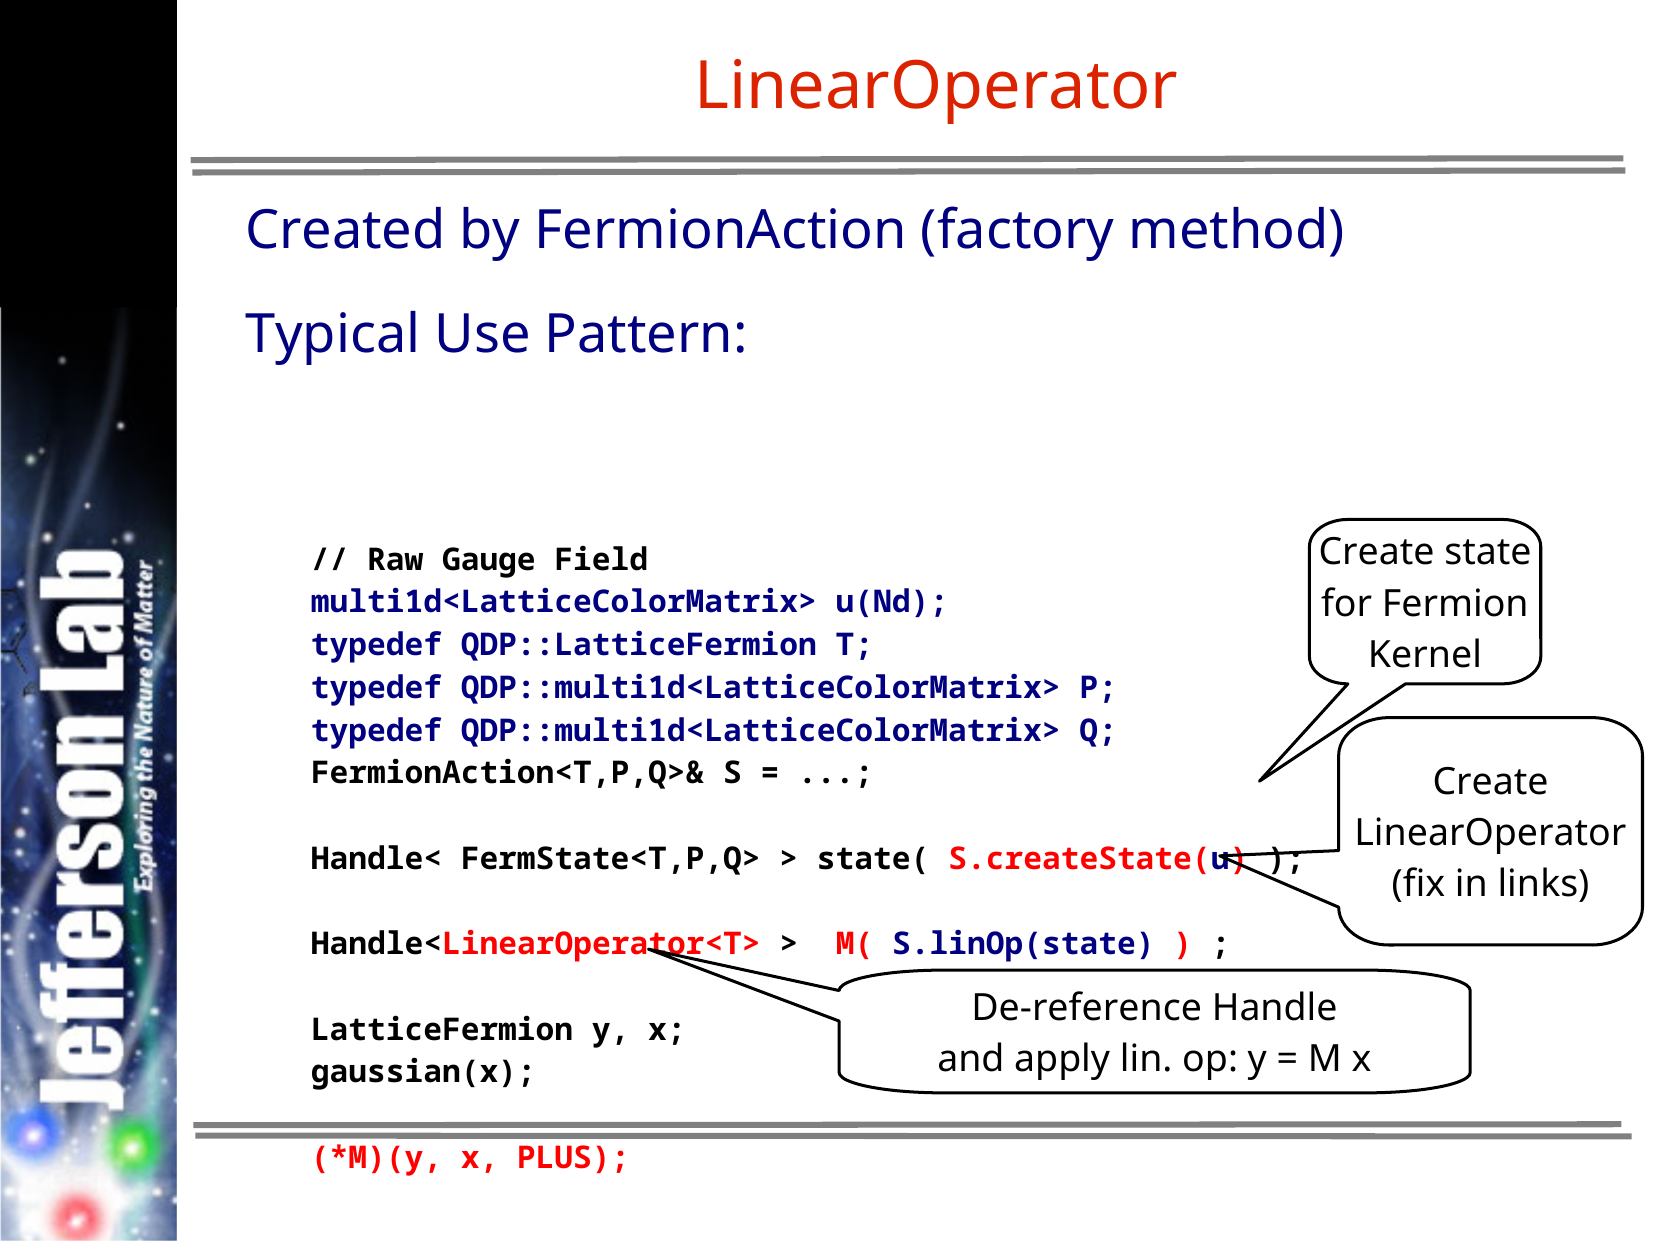

# LinearOperator
Created by FermionAction (factory method)
Typical Use Pattern:
Create state
for Fermion
Kernel
// Raw Gauge Field
multi1d<LatticeColorMatrix> u(Nd);
typedef QDP::LatticeFermion T;
typedef QDP::multi1d<LatticeColorMatrix> P;
typedef QDP::multi1d<LatticeColorMatrix> Q;
FermionAction<T,P,Q>& S = ...;
Handle< FermState<T,P,Q> > state( S.createState(u) );
Handle<LinearOperator<T> > M( S.linOp(state) ) ;
LatticeFermion y, x;
gaussian(x);
(*M)(y, x, PLUS);
Create
LinearOperator
(fix in links)
De-reference Handle
and apply lin. op: y = M x